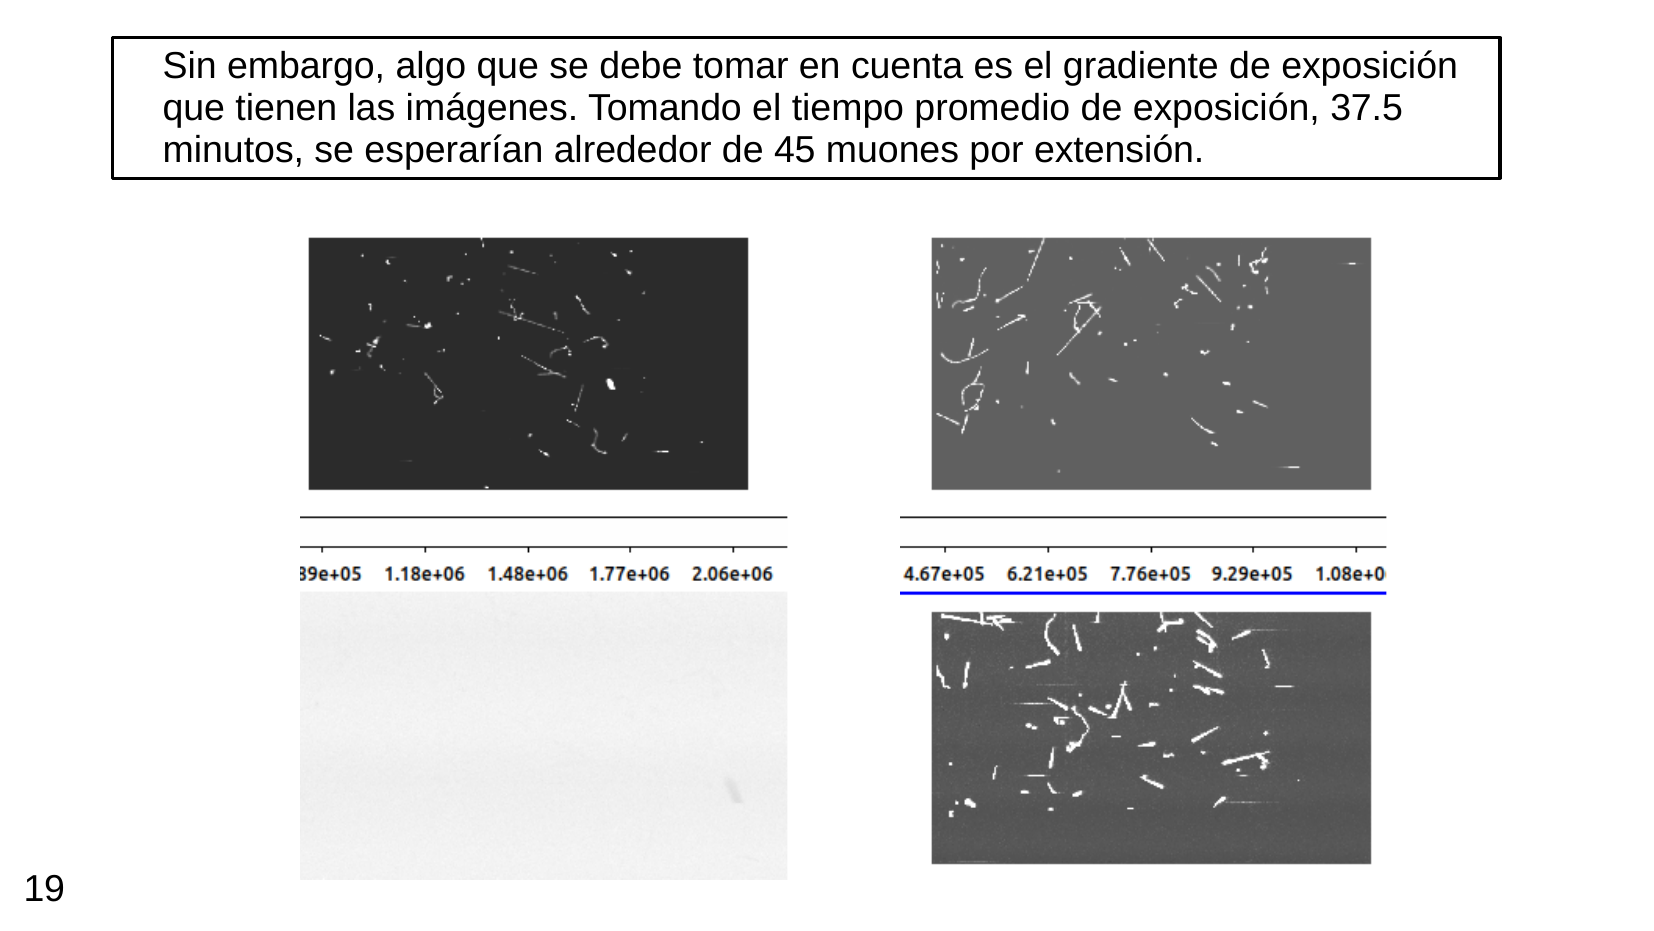

Sin embargo, algo que se debe tomar en cuenta es el gradiente de exposición que tienen las imágenes. Tomando el tiempo promedio de exposición, 37.5 minutos, se esperarían alrededor de 45 muones por extensión.